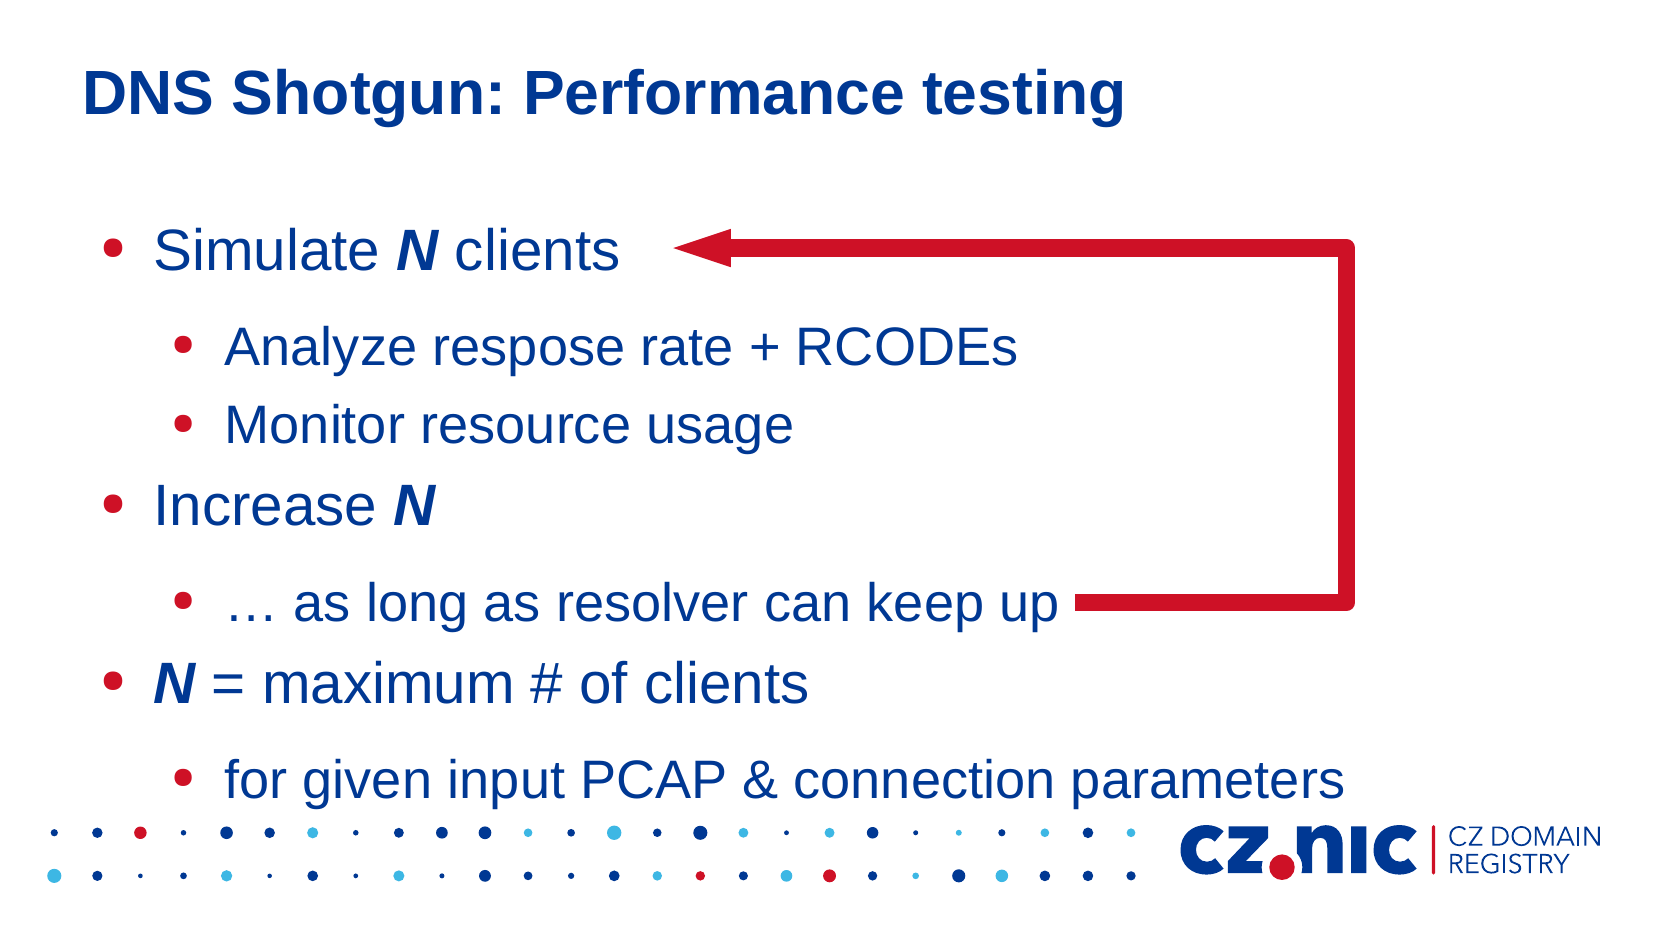

# DNS Shotgun: Performance testing
Simulate N clients
Analyze respose rate + RCODEs
Monitor resource usage
Increase N
… as long as resolver can keep up
N = maximum # of clients
for given input PCAP & connection parameters